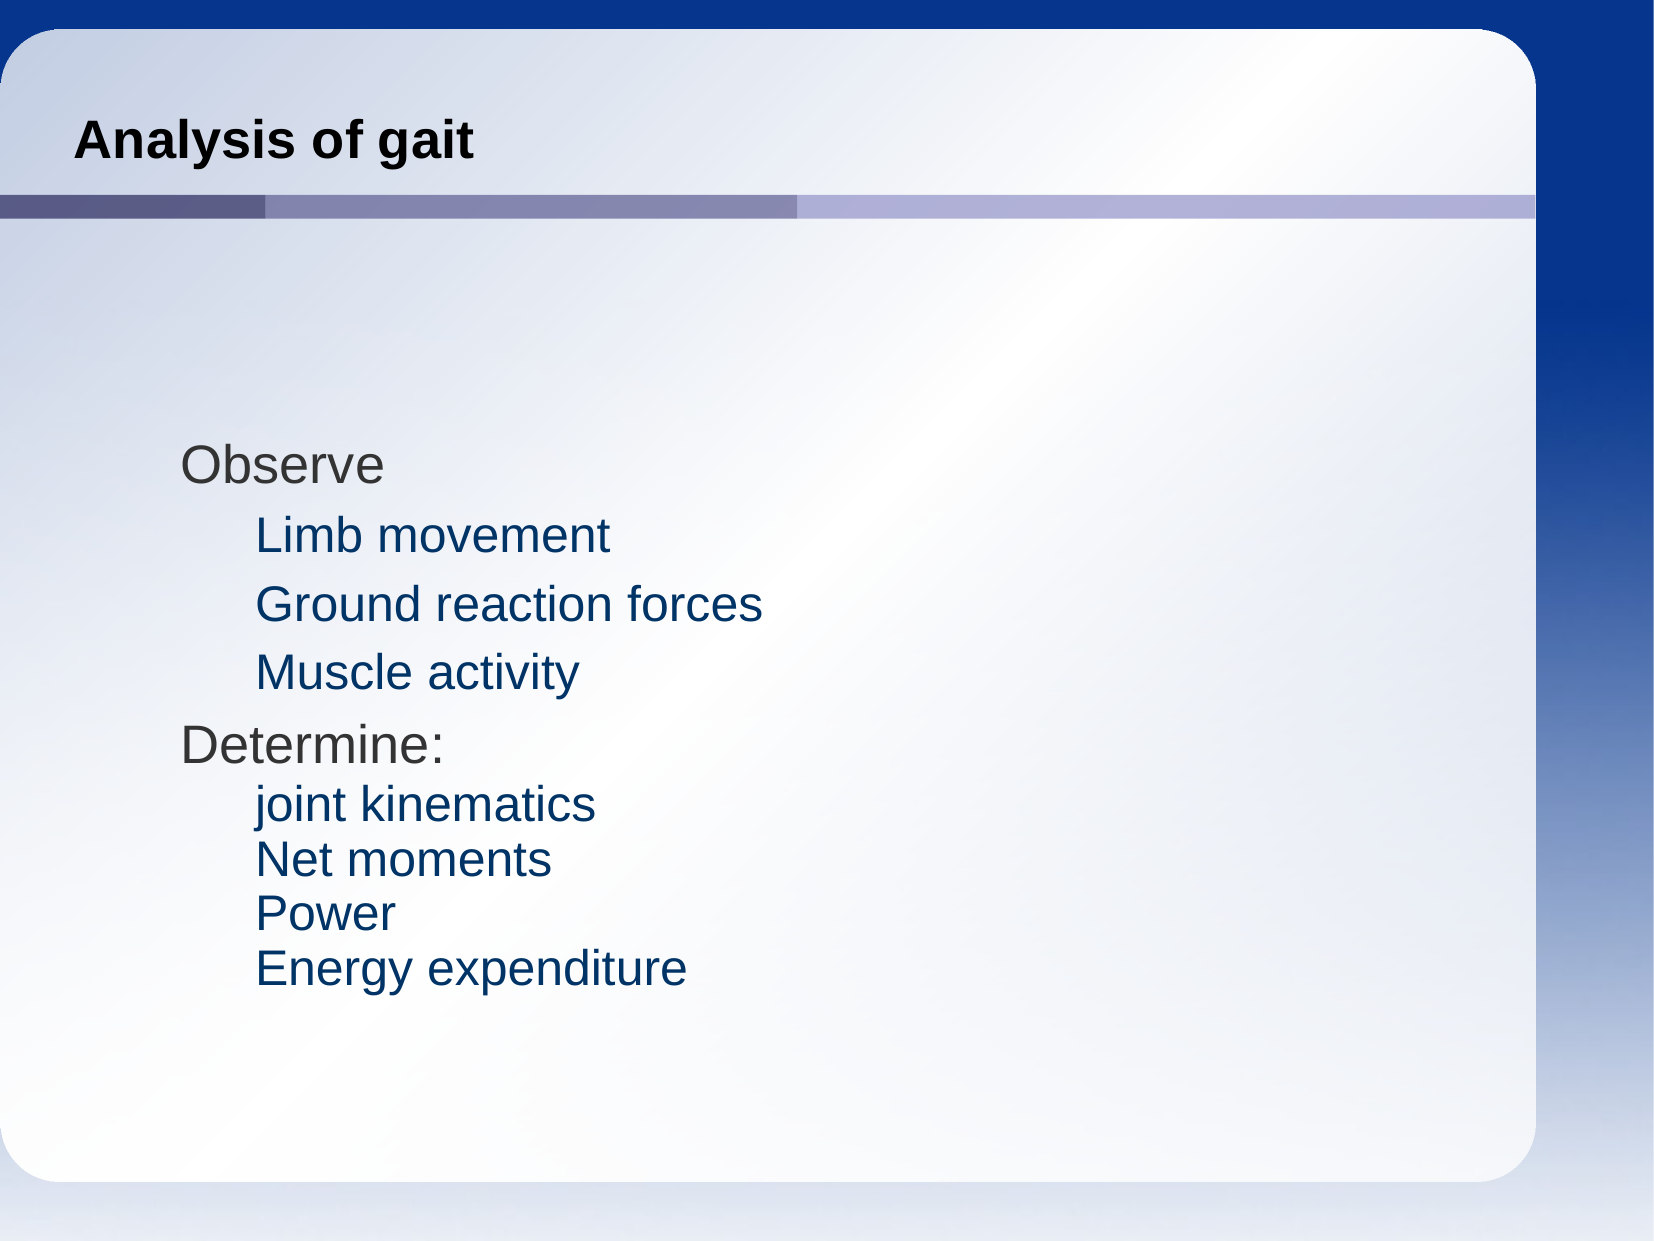

# Analysis of gait
Observe
Limb movement
Ground reaction forces
Muscle activity
Determine:
joint kinematics
Net moments
Power
Energy expenditure